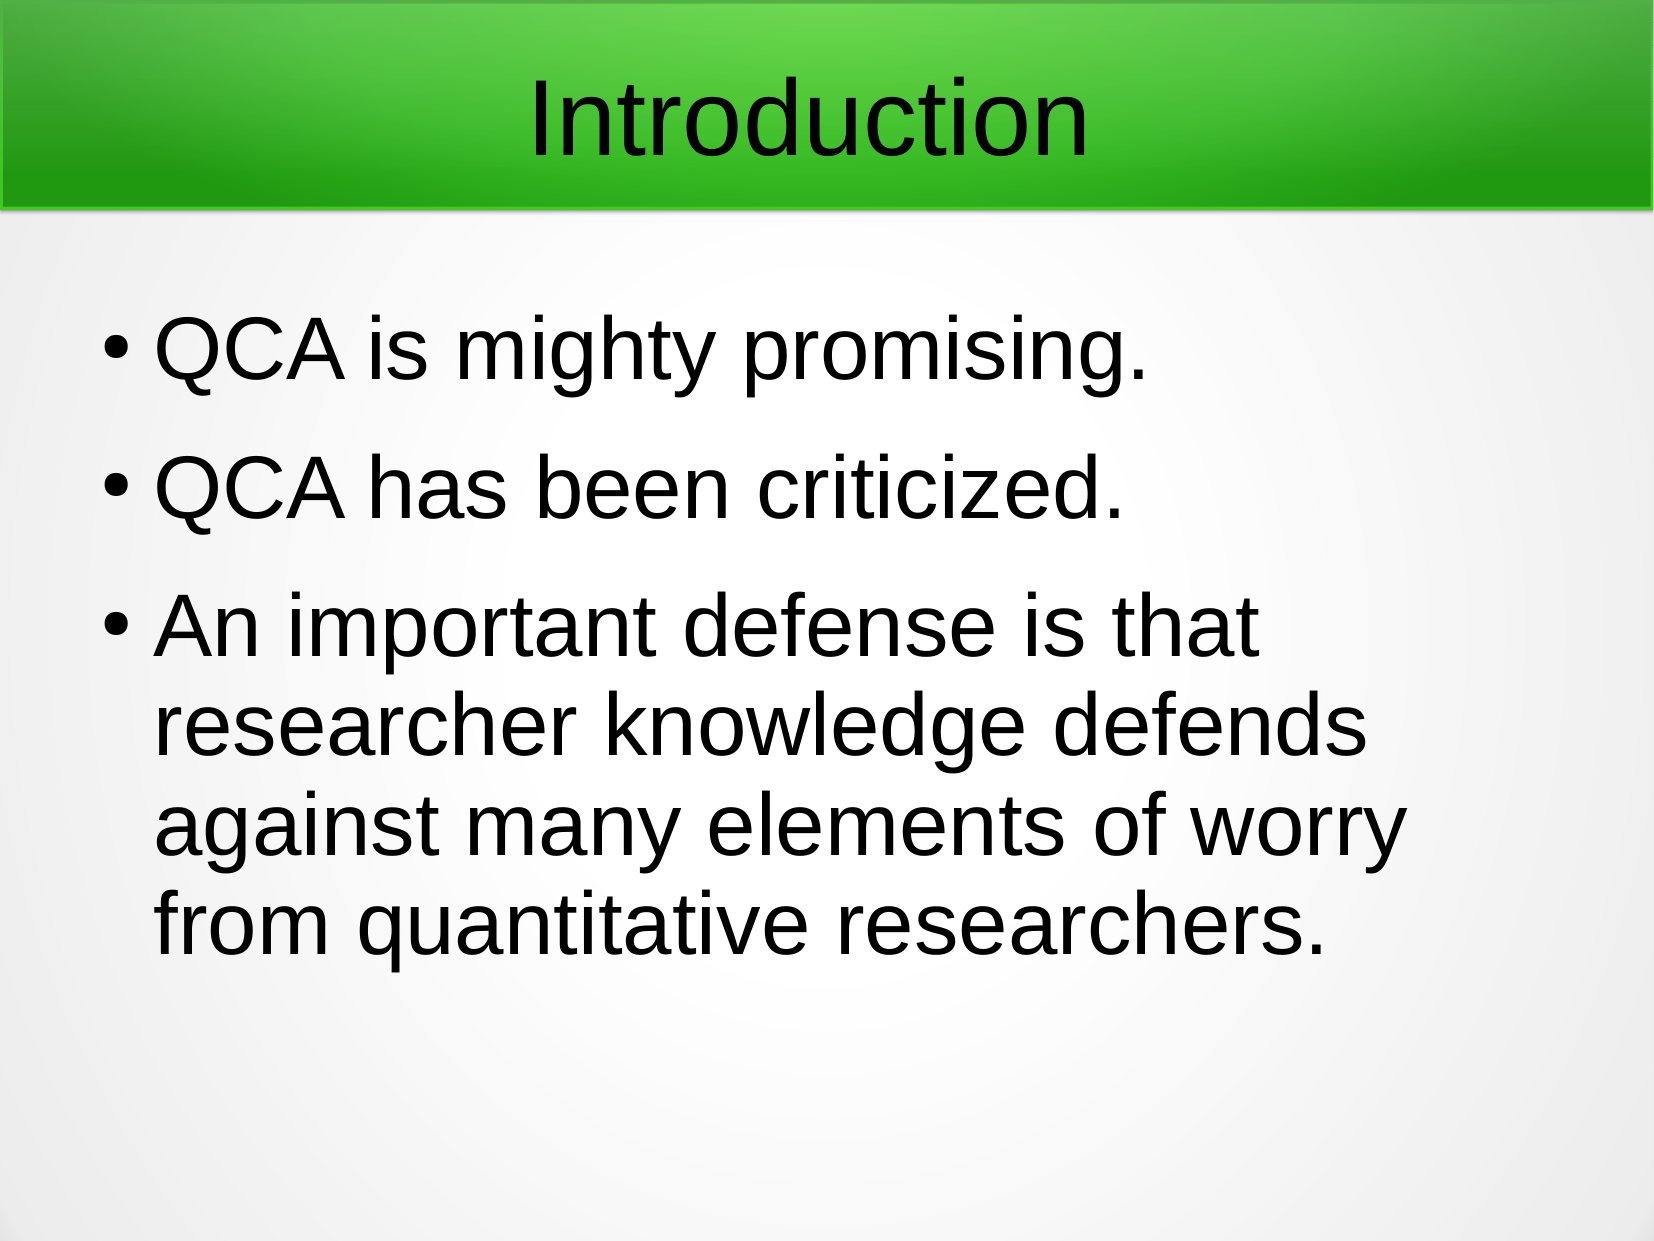

# Introduction
QCA is mighty promising.
QCA has been criticized.
An important defense is that researcher knowledge defends against many elements of worry from quantitative researchers.